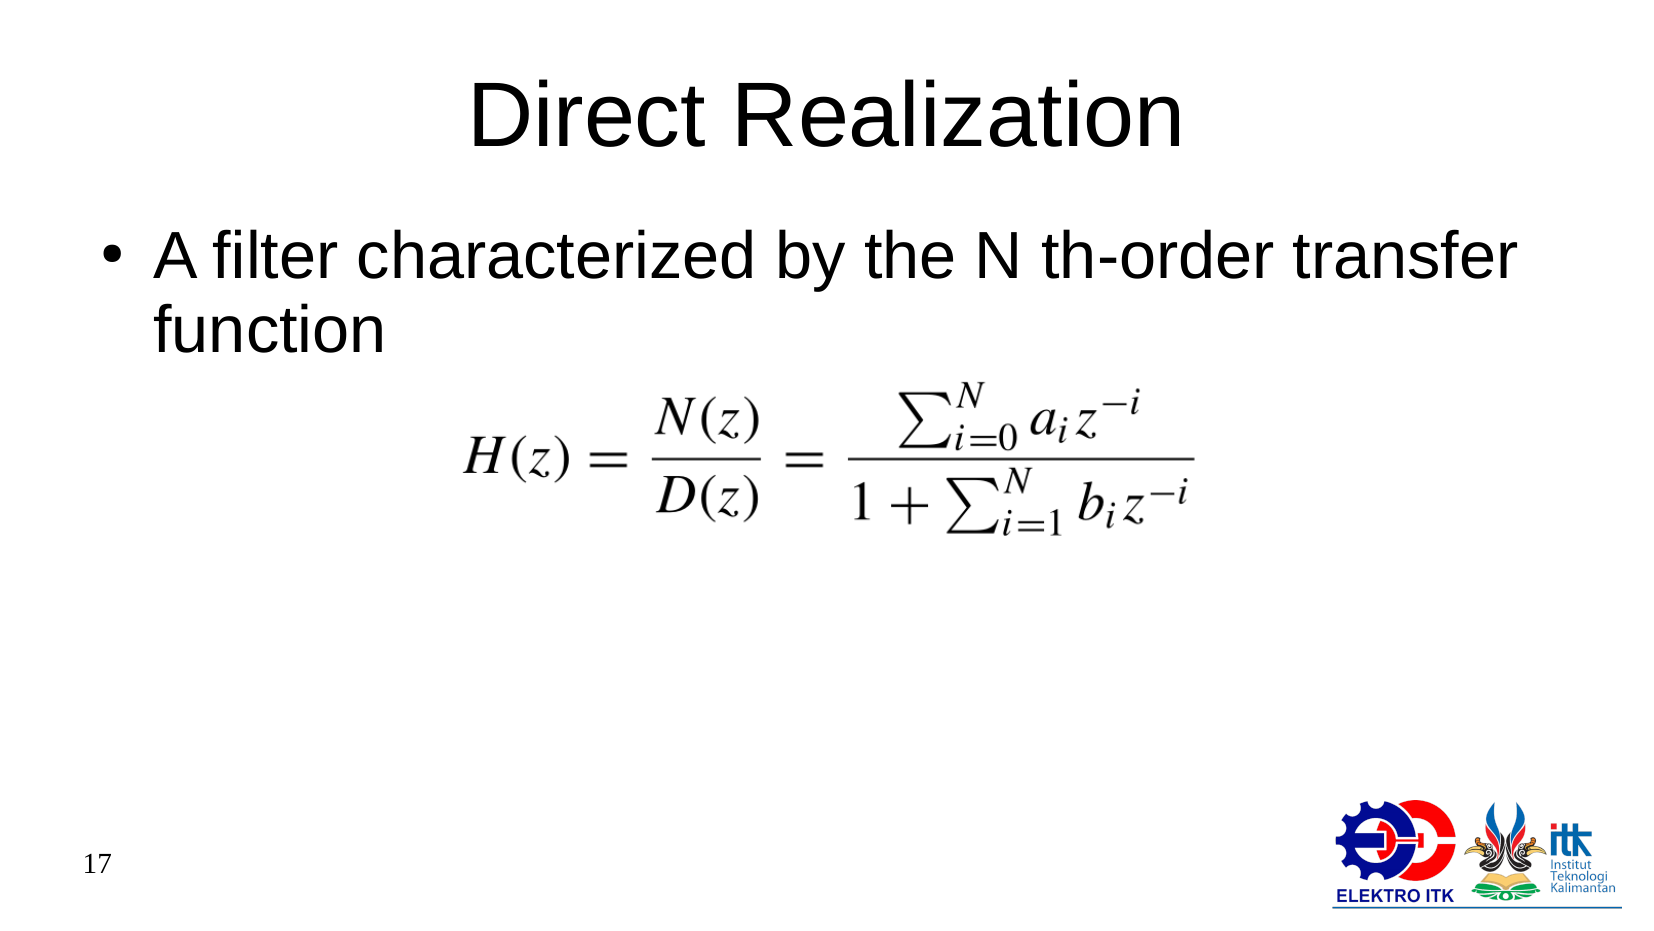

# Direct Realization
A ﬁlter characterized by the N th-order transfer function